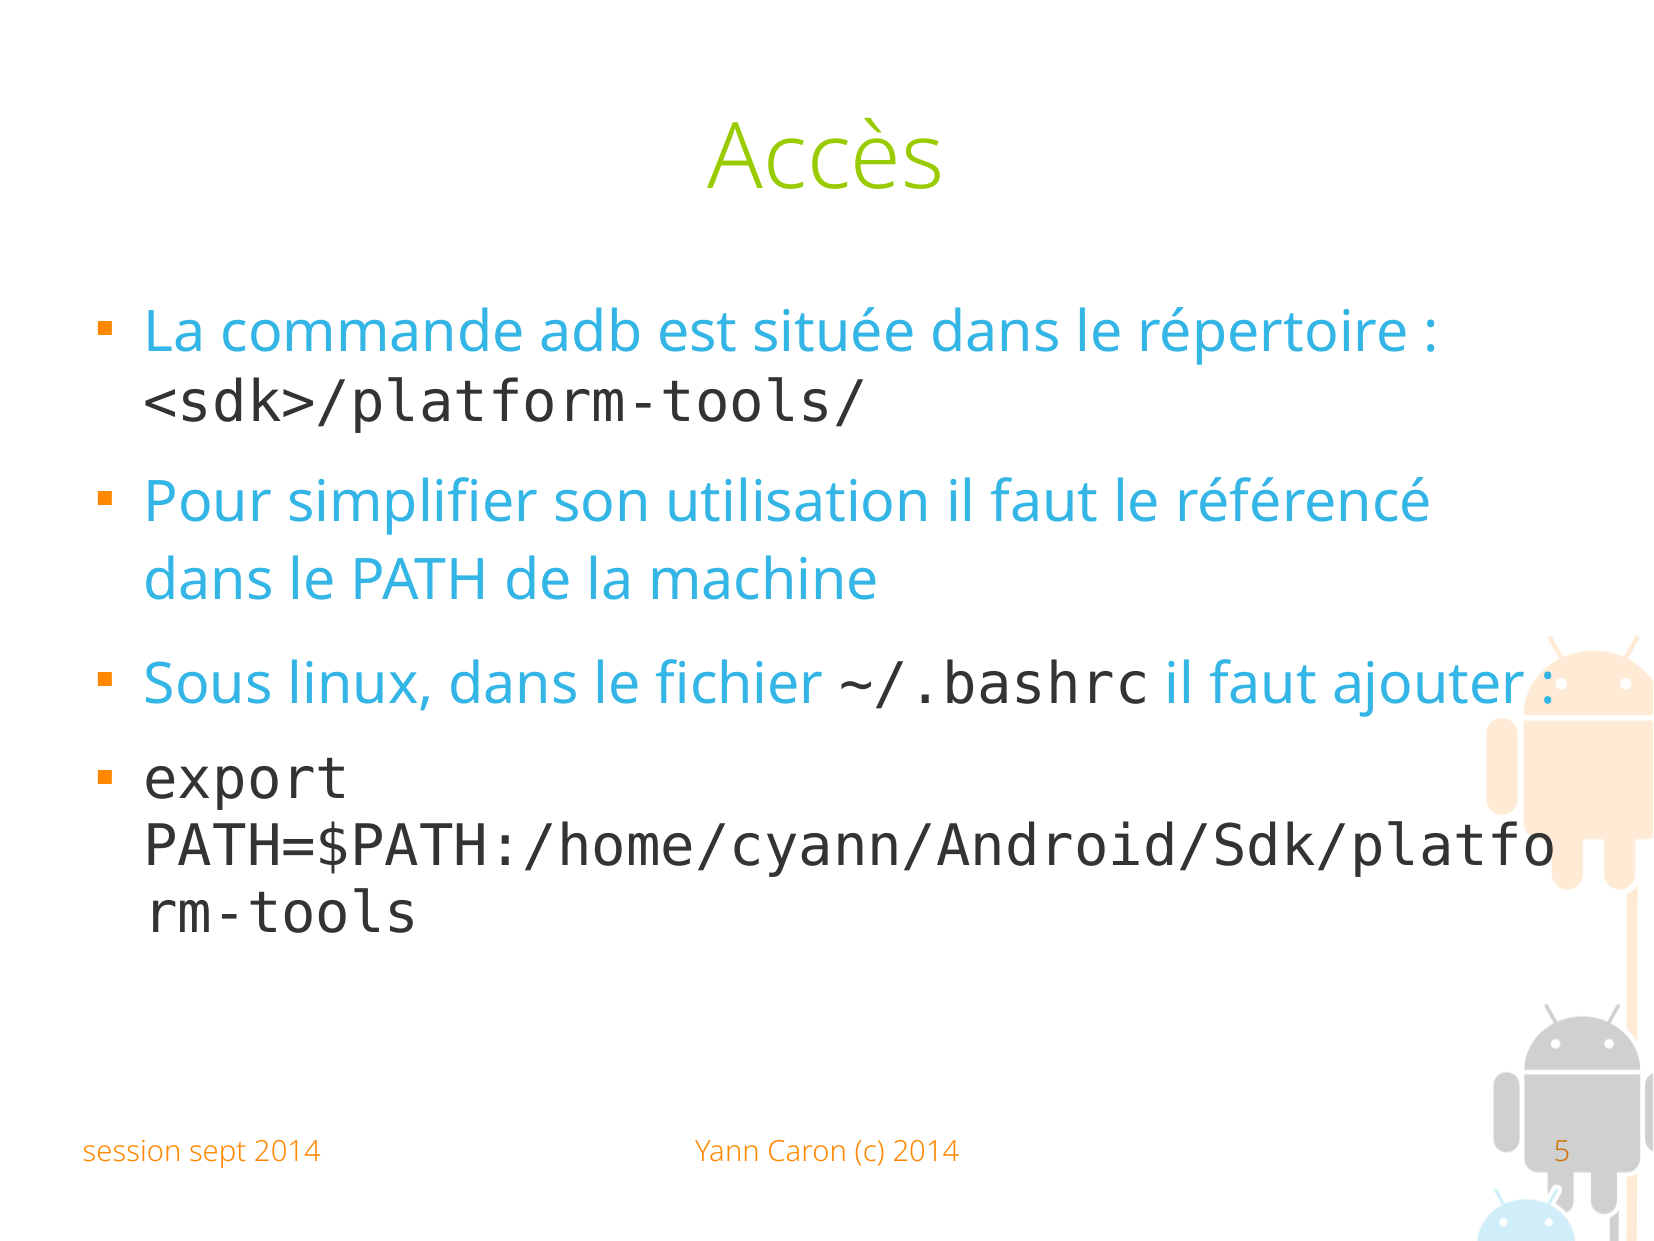

# Accès
La commande adb est située dans le répertoire : <sdk>/platform-tools/
Pour simplifier son utilisation il faut le référencé dans le PATH de la machine
Sous linux, dans le fichier ~/.bashrc il faut ajouter :
export PATH=$PATH:/home/cyann/Android/Sdk/platform-tools
session sept 2014
Yann Caron (c) 2014
5